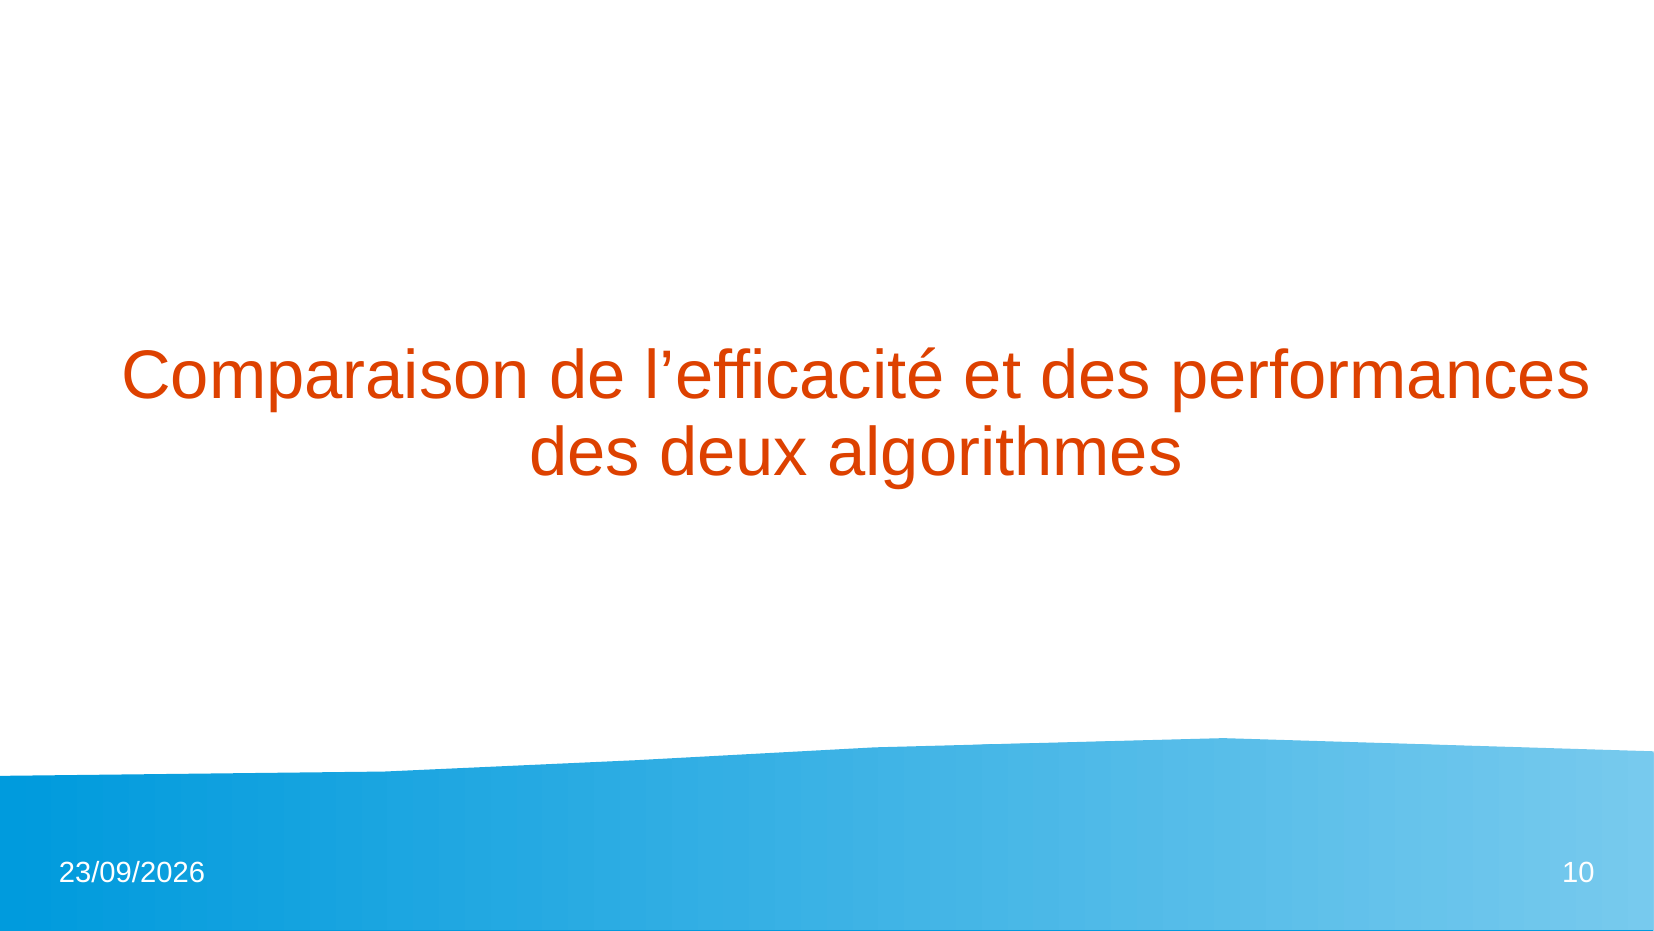

# Comparaison de l’efficacité et des performances des deux algorithmes